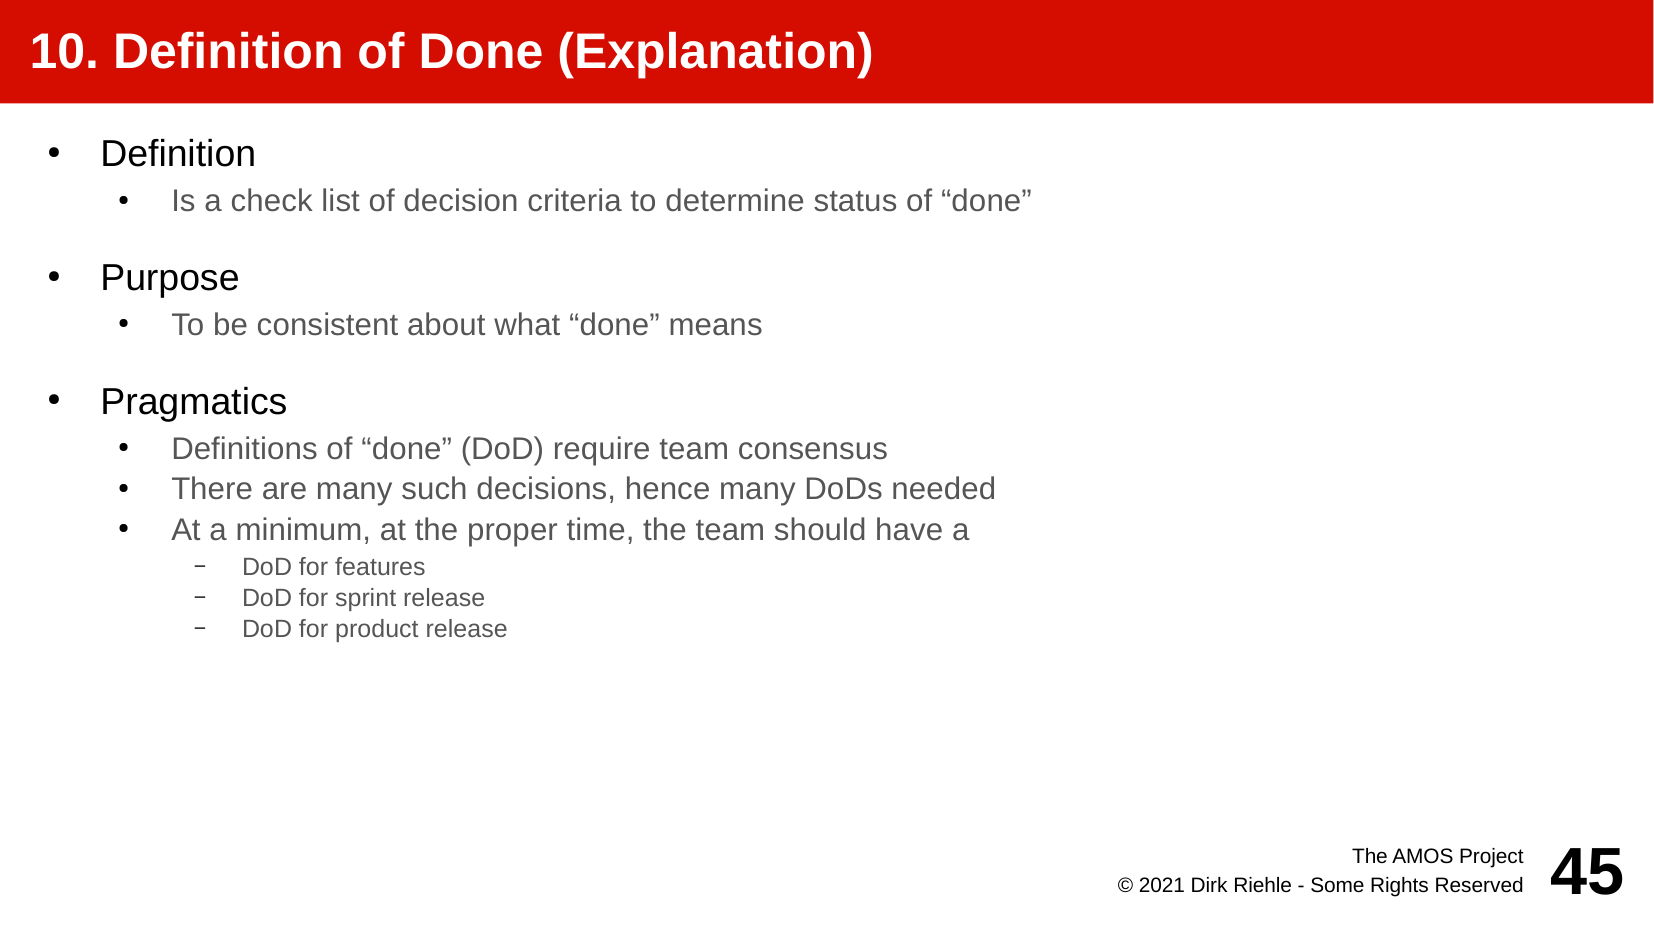

# 10. Definition of Done (Explanation)
Definition
Is a check list of decision criteria to determine status of “done”
Purpose
To be consistent about what “done” means
Pragmatics
Definitions of “done” (DoD) require team consensus
There are many such decisions, hence many DoDs needed
At a minimum, at the proper time, the team should have a
DoD for features
DoD for sprint release
DoD for product release
The AMOS Project
45
© 2021 Dirk Riehle - Some Rights Reserved